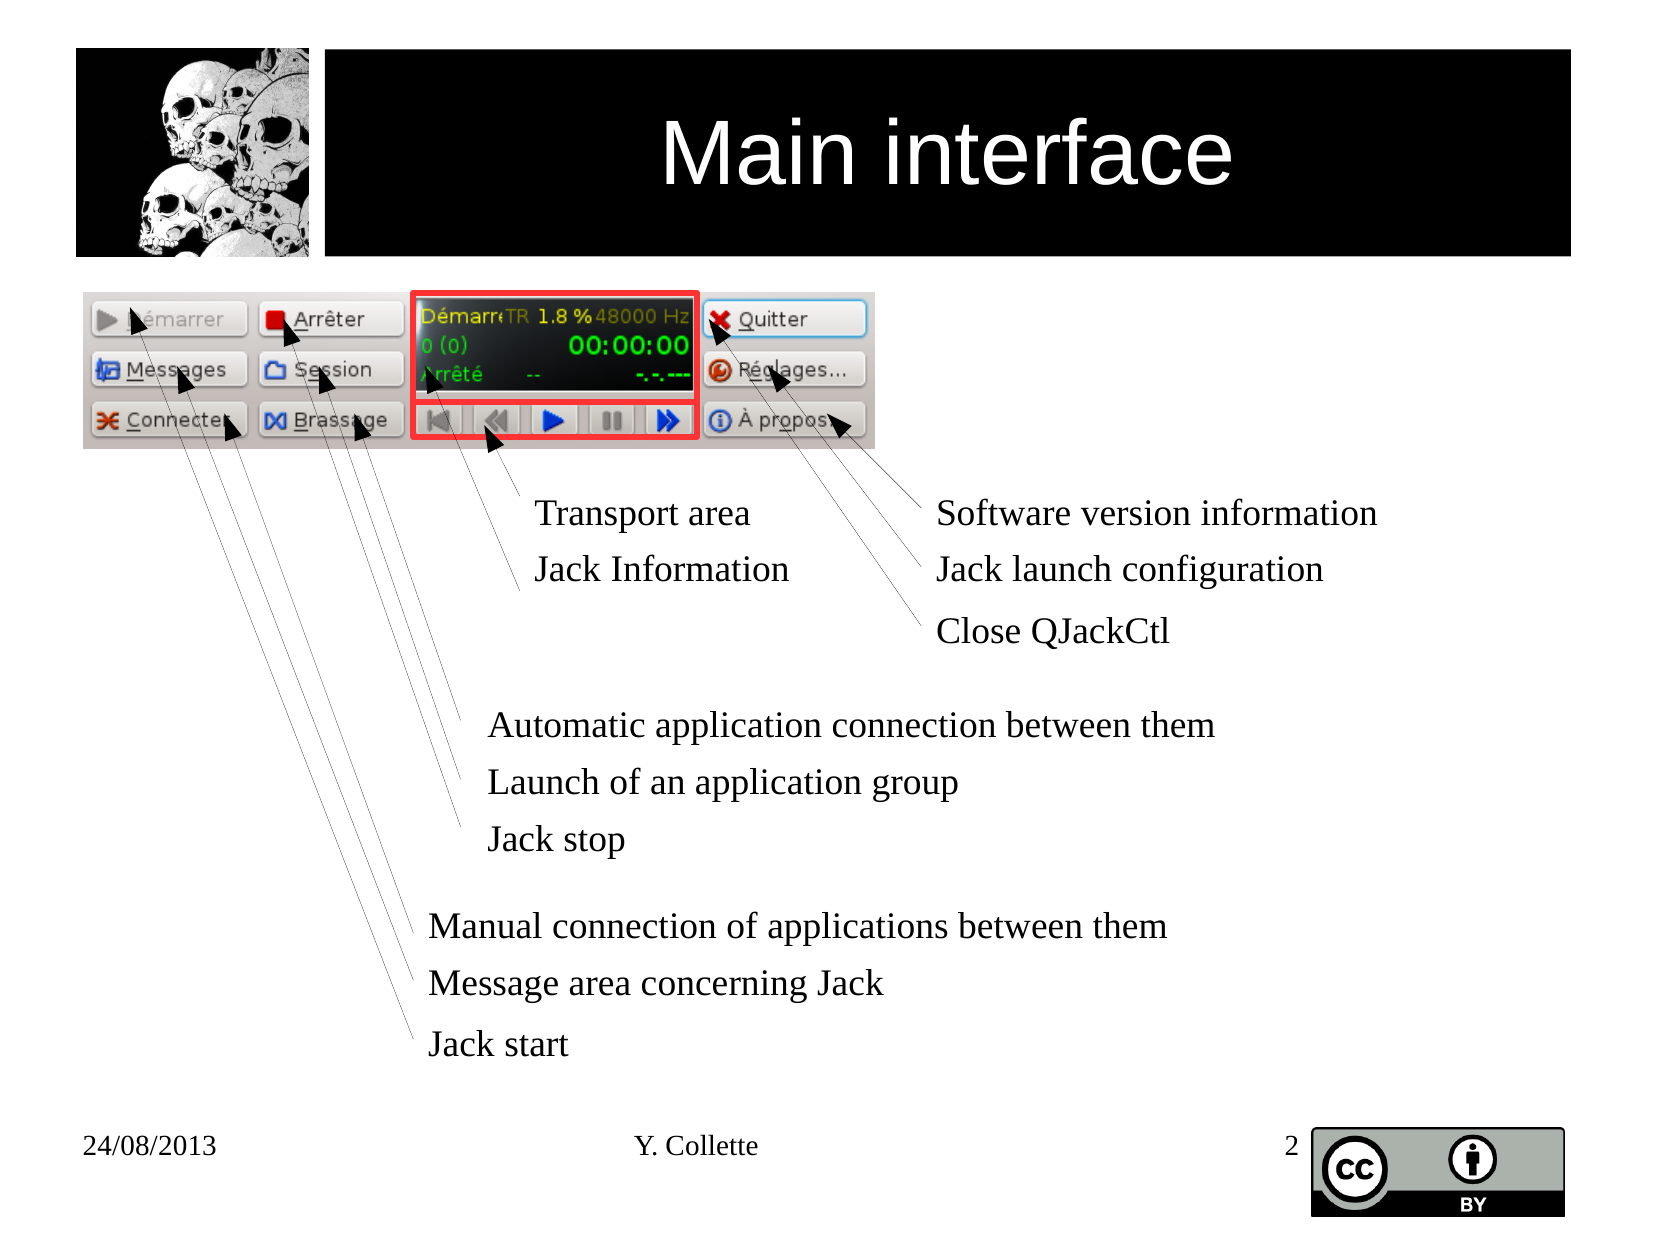

# Main interface
Transport area
Software version information
Jack Information
Jack launch configuration
Close QJackCtl
Automatic application connection between them
Launch of an application group
Jack stop
Manual connection of applications between them
Message area concerning Jack
Jack start
Y. Collette
2